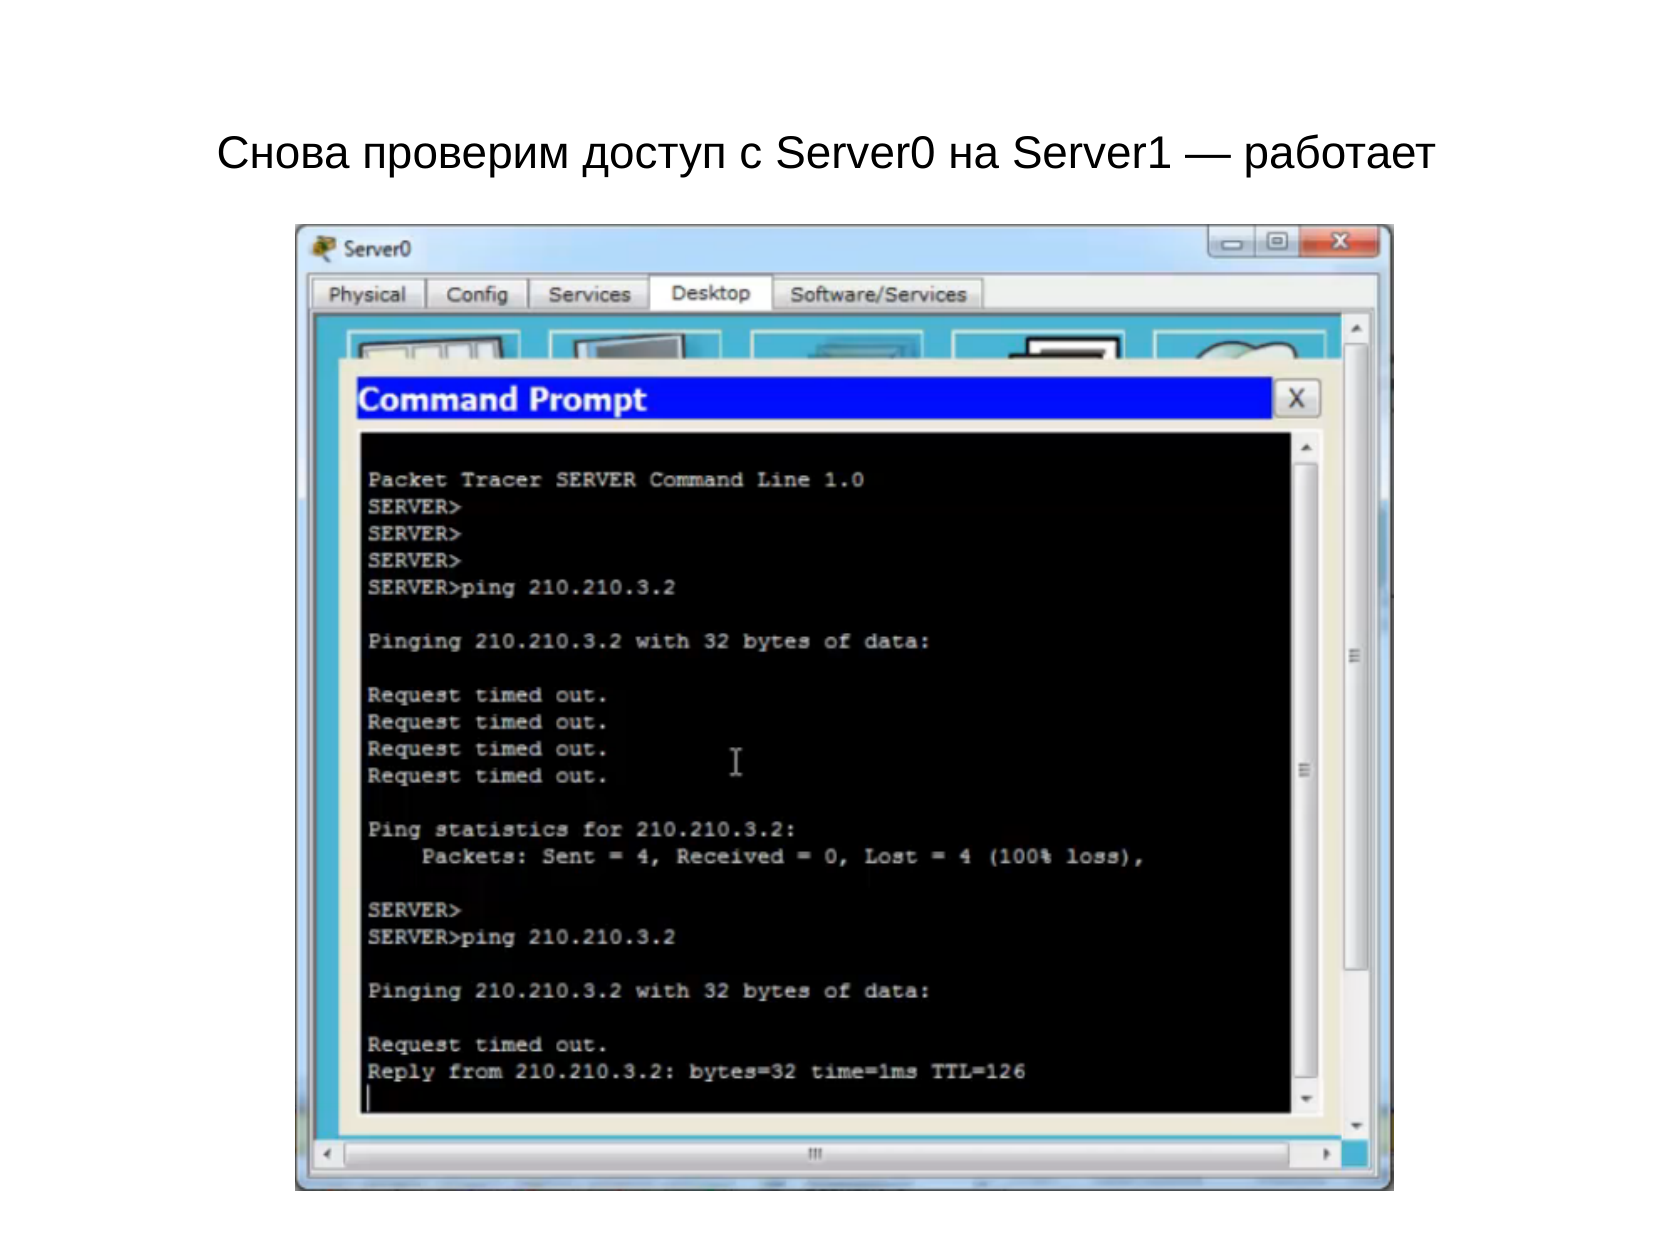

# Снова проверим доступ с Server0 на Server1 — работает